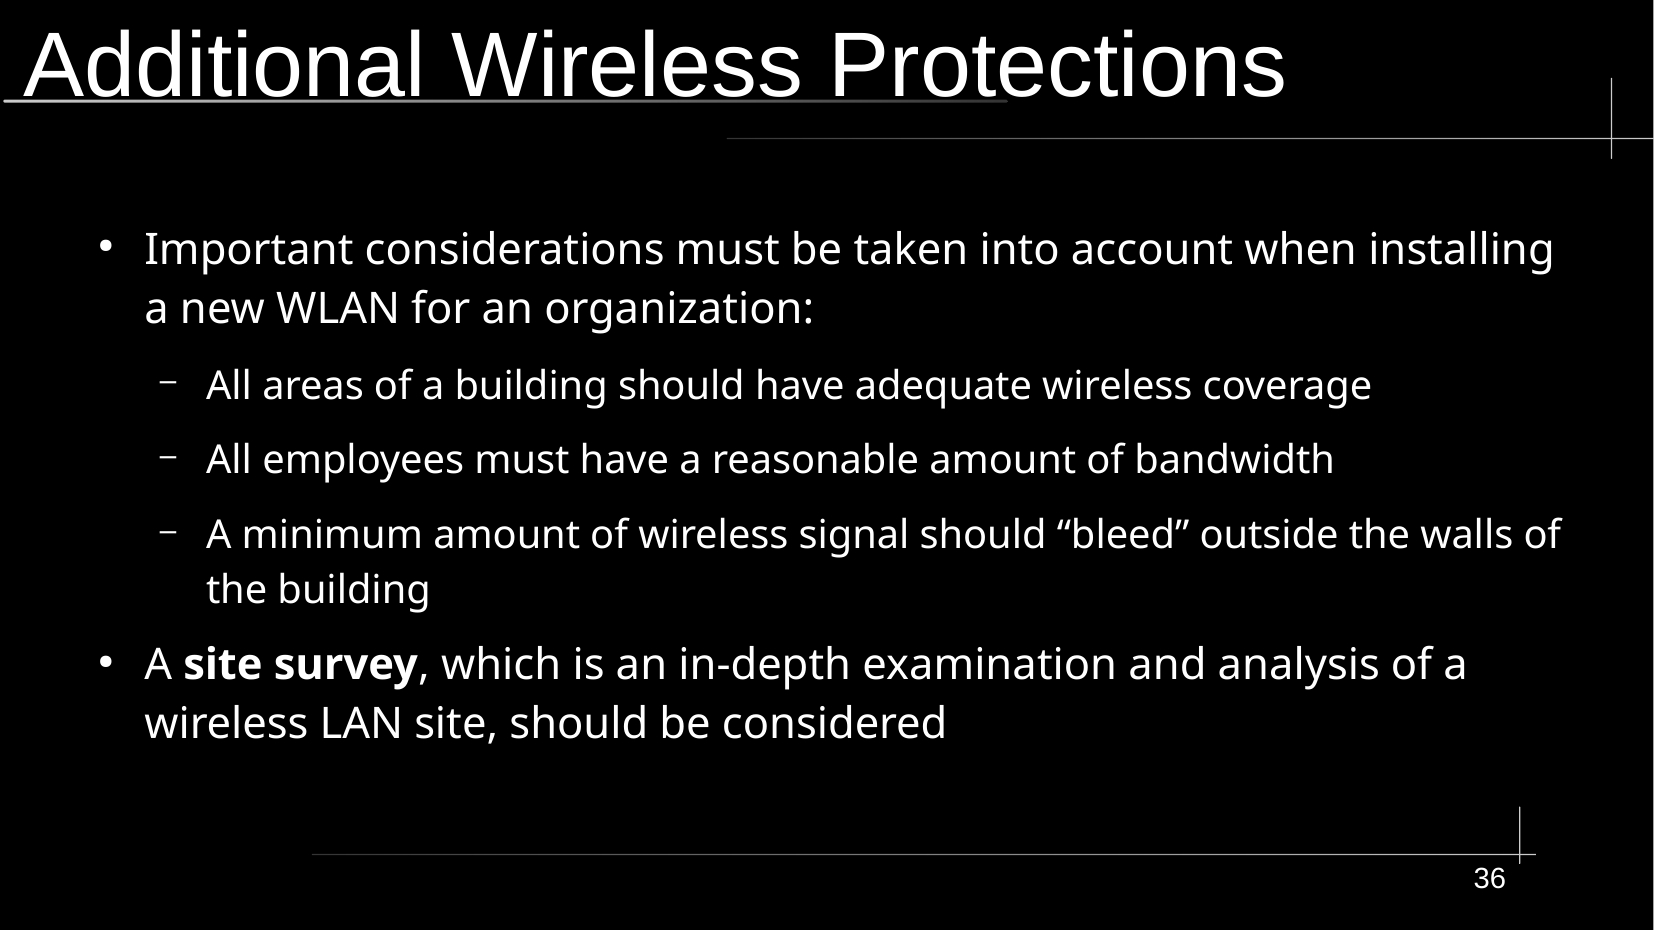

# Additional Wireless Protections
Important considerations must be taken into account when installing a new WLAN for an organization:
All areas of a building should have adequate wireless coverage
All employees must have a reasonable amount of bandwidth
A minimum amount of wireless signal should “bleed” outside the walls of the building
A site survey, which is an in-depth examination and analysis of a wireless LAN site, should be considered
36